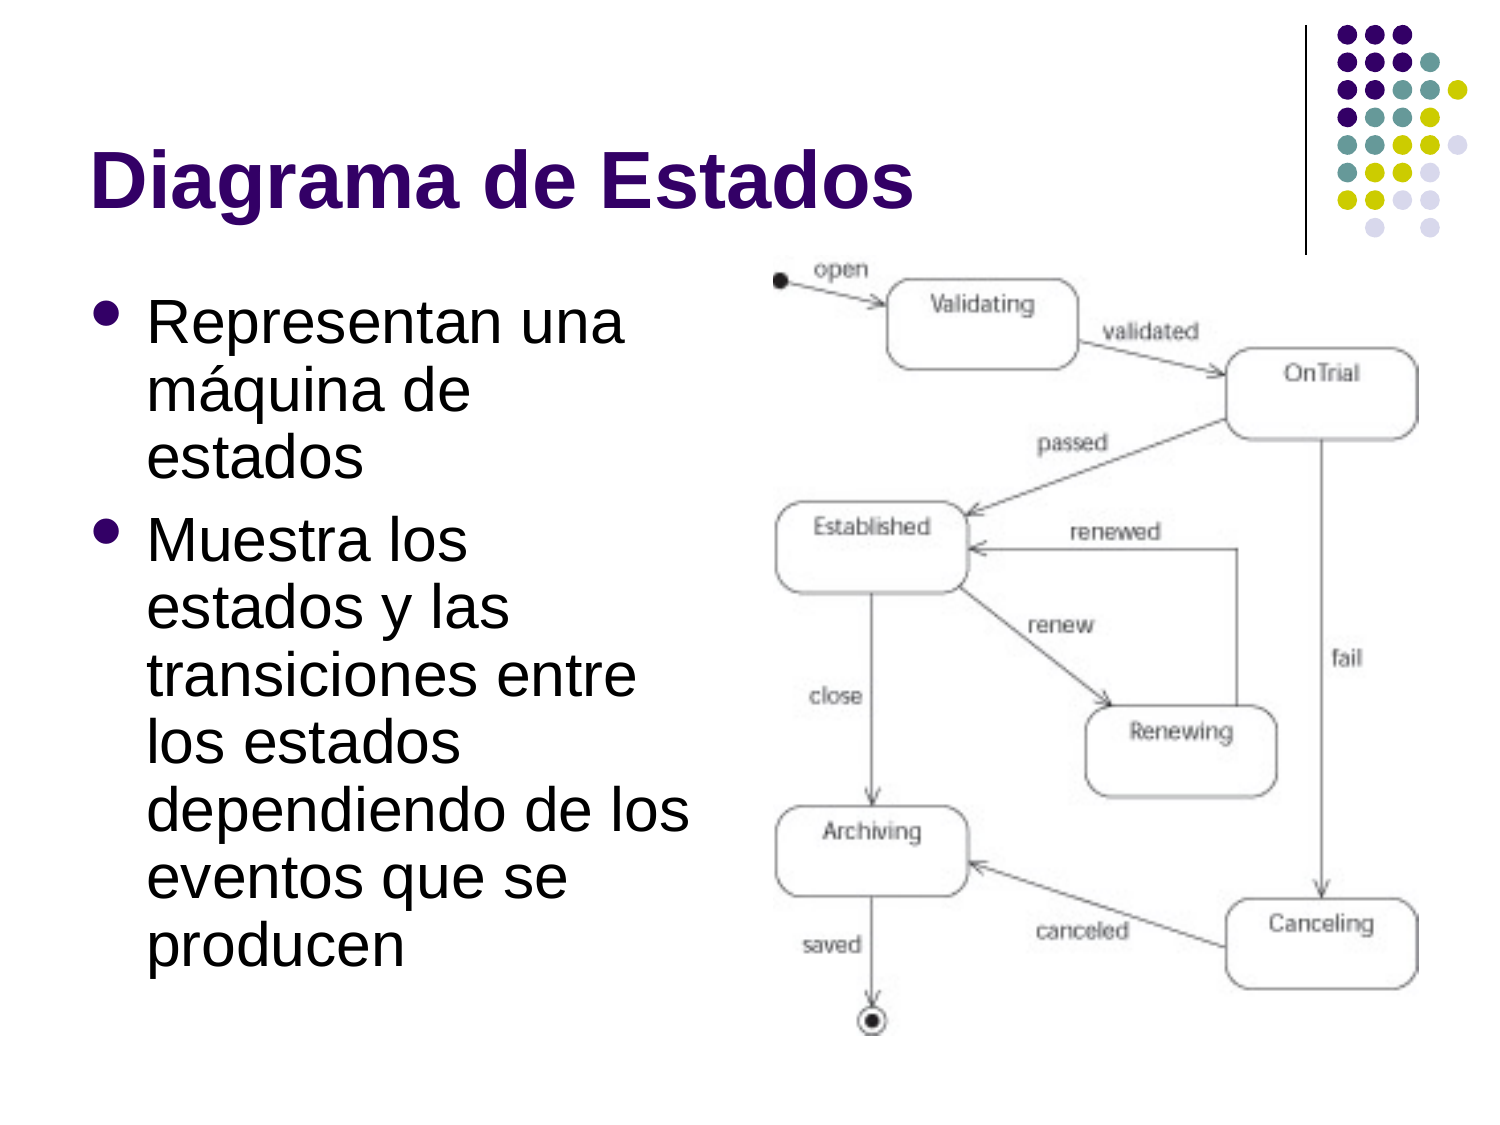

# Diagrama de Estados
Representan una máquina de estados
Muestra los estados y las transiciones entre los estados dependiendo de los eventos que se producen